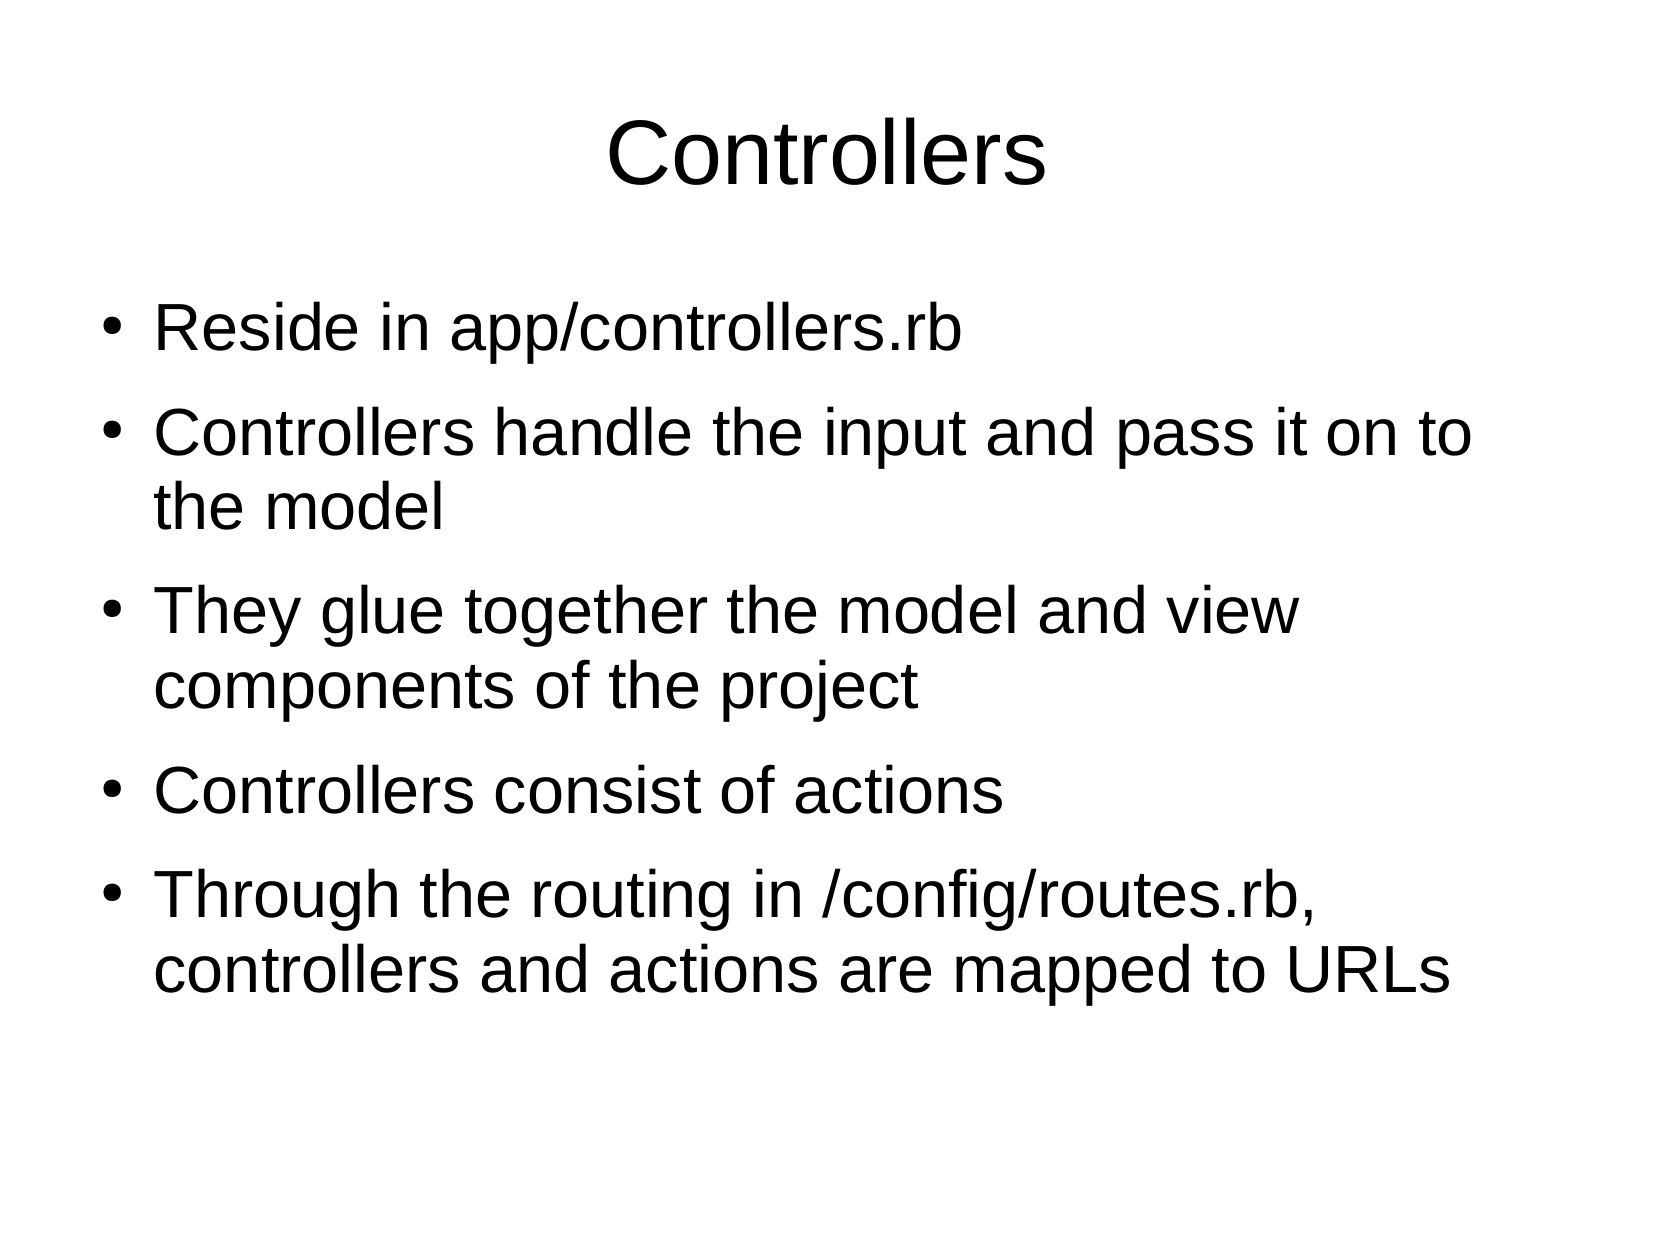

# Controllers
Reside in app/controllers.rb
Controllers handle the input and pass it on to the model
They glue together the model and view components of the project
Controllers consist of actions
Through the routing in /config/routes.rb, controllers and actions are mapped to URLs